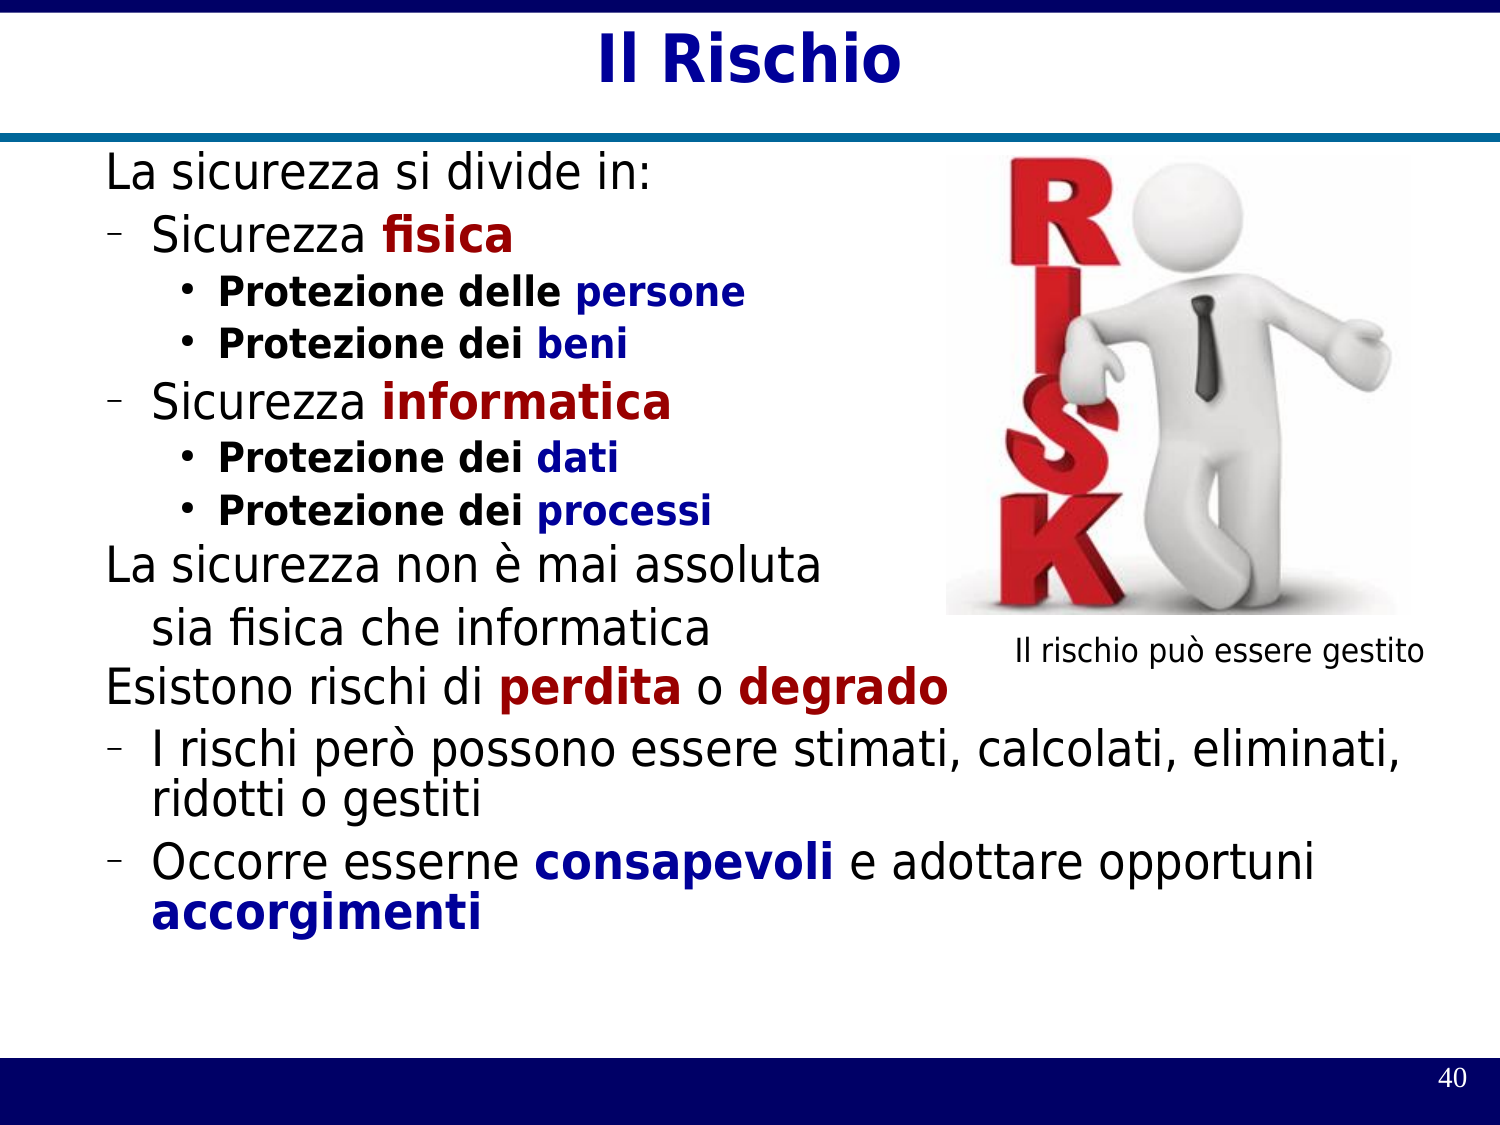

# Il Rischio
La sicurezza si divide in:
Sicurezza fisica
Protezione delle persone
Protezione dei beni
Sicurezza informatica
Protezione dei dati
Protezione dei processi
La sicurezza non è mai assoluta
sia fisica che informatica
Esistono rischi di perdita o degrado
I rischi però possono essere stimati, calcolati, eliminati, ridotti o gestiti
Occorre esserne consapevoli e adottare opportuni accorgimenti
Il rischio può essere gestito